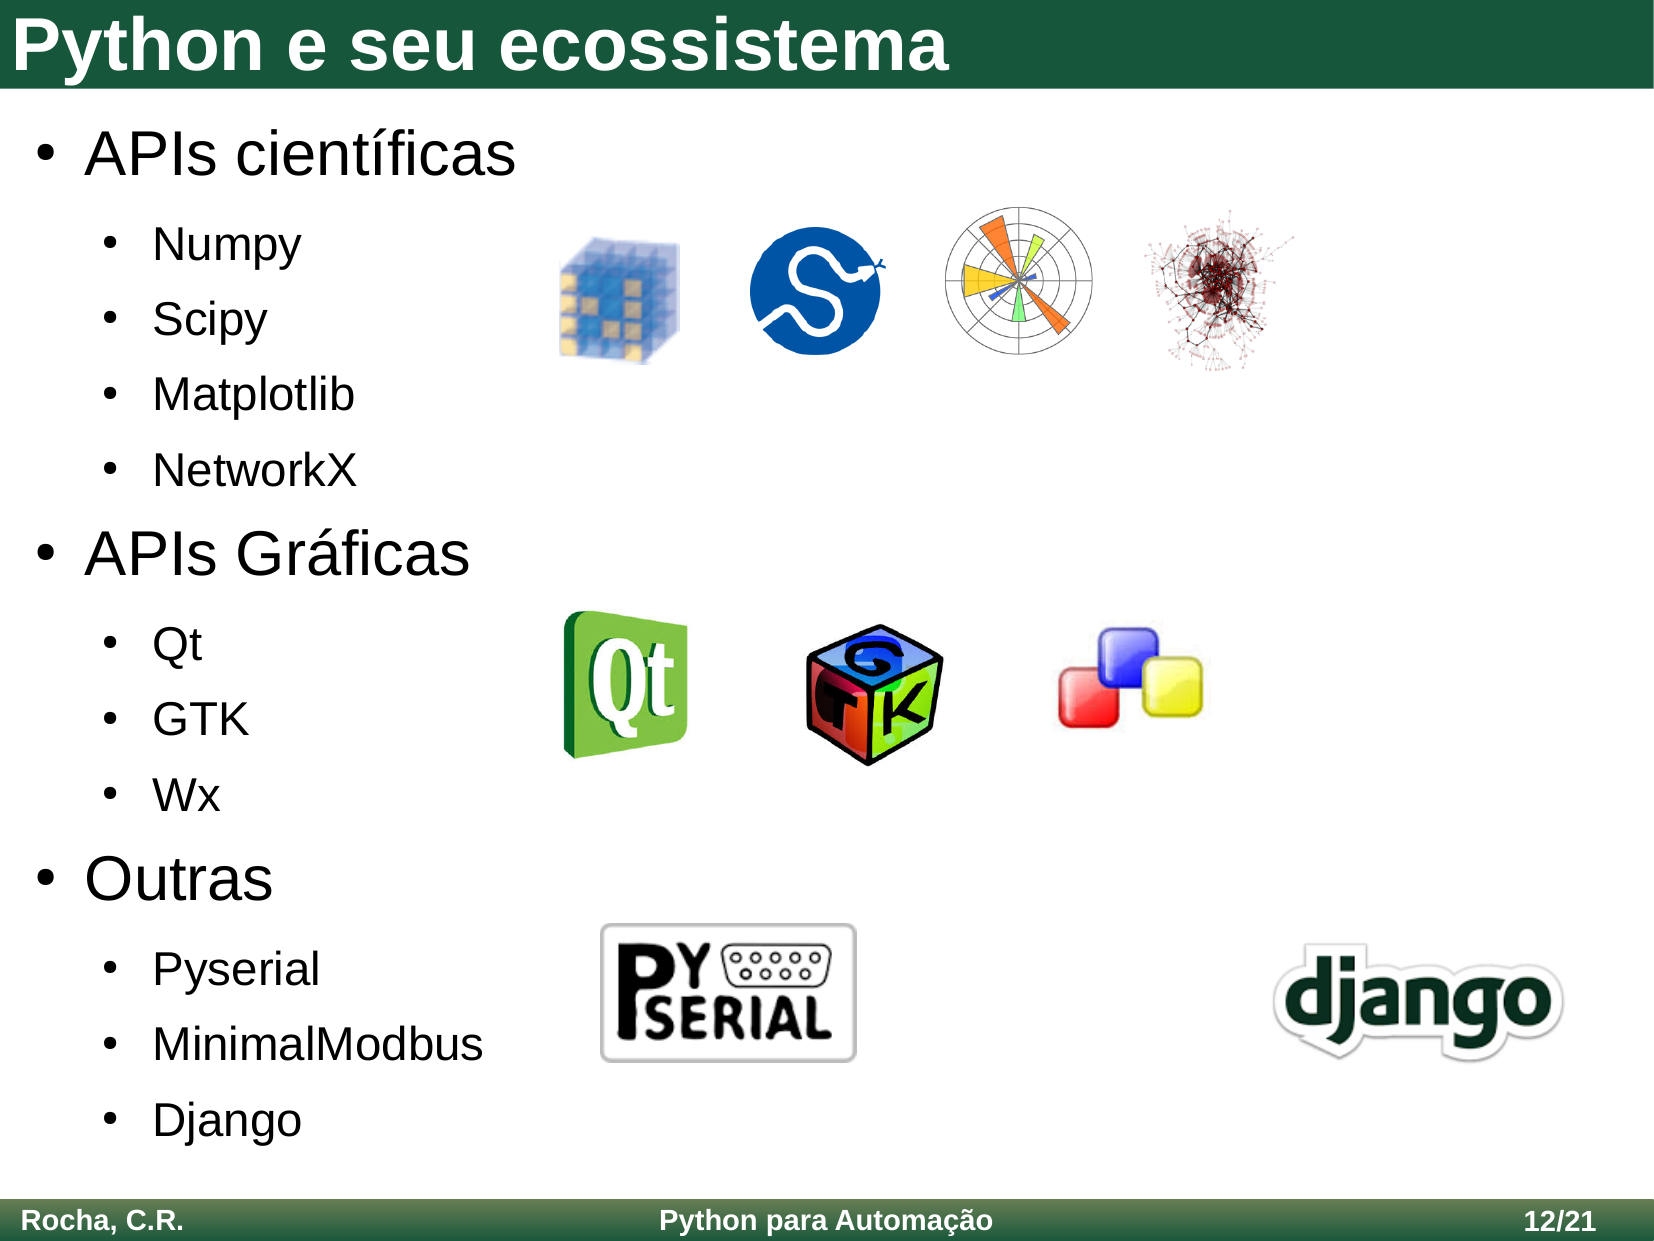

# Python e seu ecossistema
APIs científicas
Numpy
Scipy
Matplotlib
NetworkX
APIs Gráficas
Qt
GTK
Wx
Outras
Pyserial
MinimalModbus
Django